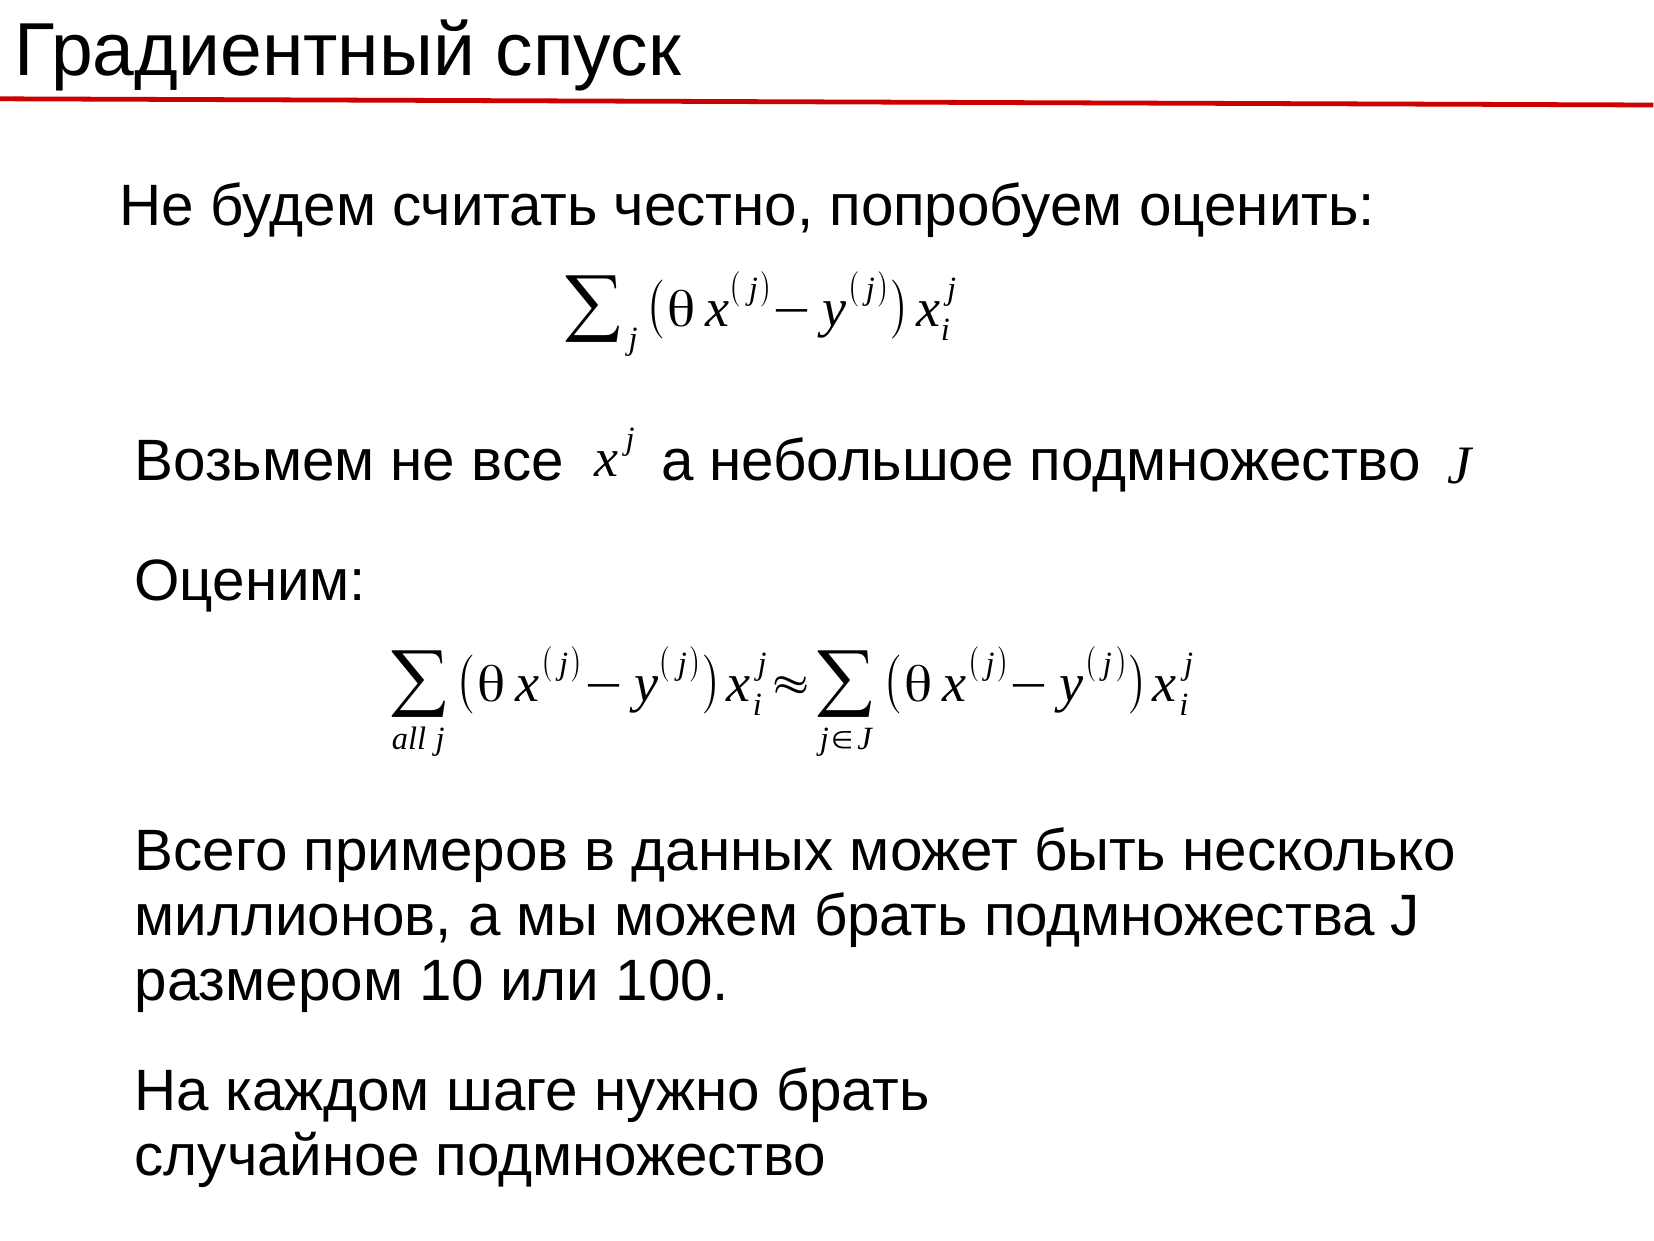

Градиентный спуск
Не будем считать честно, попробуем оценить:
Возьмем не все а небольшое подмножество
Оценим:
Всего примеров в данных может быть несколько миллионов, а мы можем брать подмножества J размером 10 или 100.
На каждом шаге нужно брать случайное подмножество